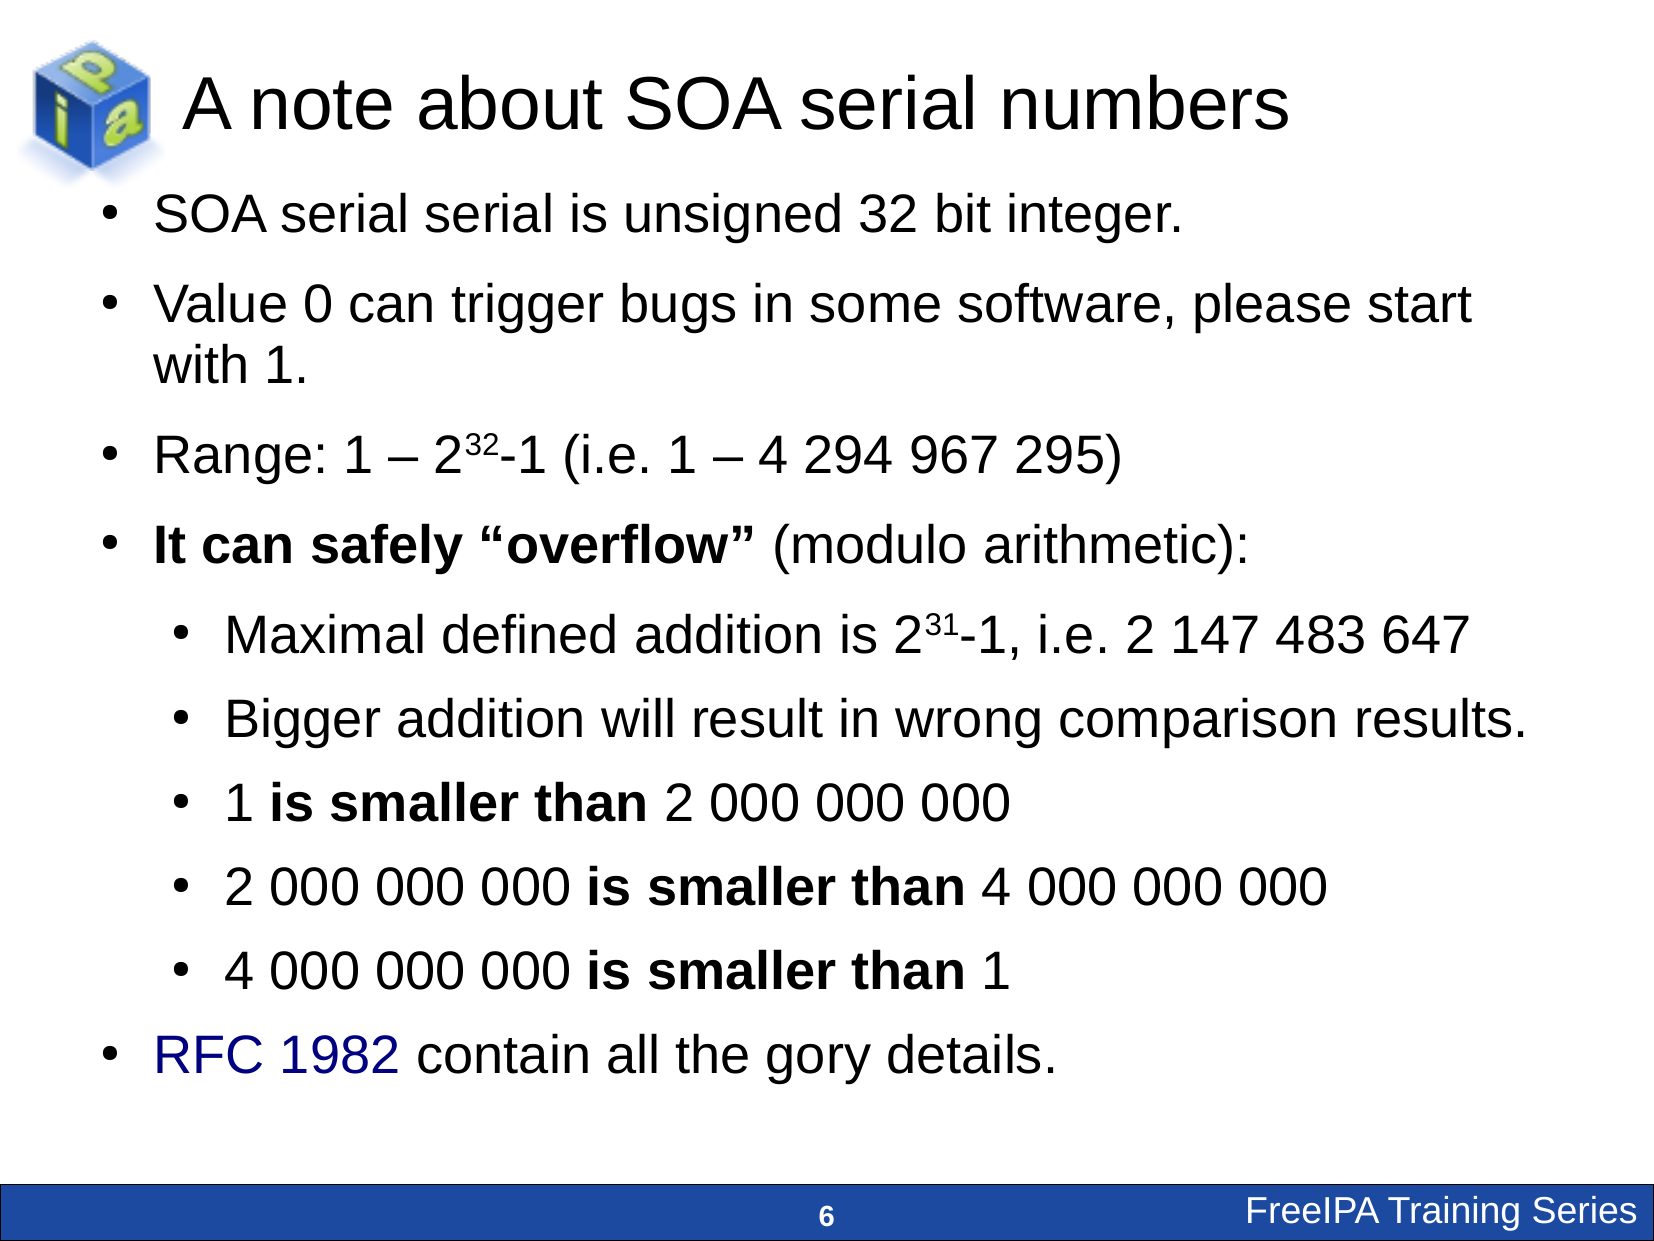

# A note about SOA serial numbers
SOA serial serial is unsigned 32 bit integer.
Value 0 can trigger bugs in some software, please start with 1.
Range: 1 – 232-1 (i.e. 1 – 4 294 967 295)
It can safely “overflow” (modulo arithmetic):
Maximal defined addition is 231-1, i.e. 2 147 483 647
Bigger addition will result in wrong comparison results.
1 is smaller than 2 000 000 000
2 000 000 000 is smaller than 4 000 000 000
4 000 000 000 is smaller than 1
RFC 1982 contain all the gory details.
6